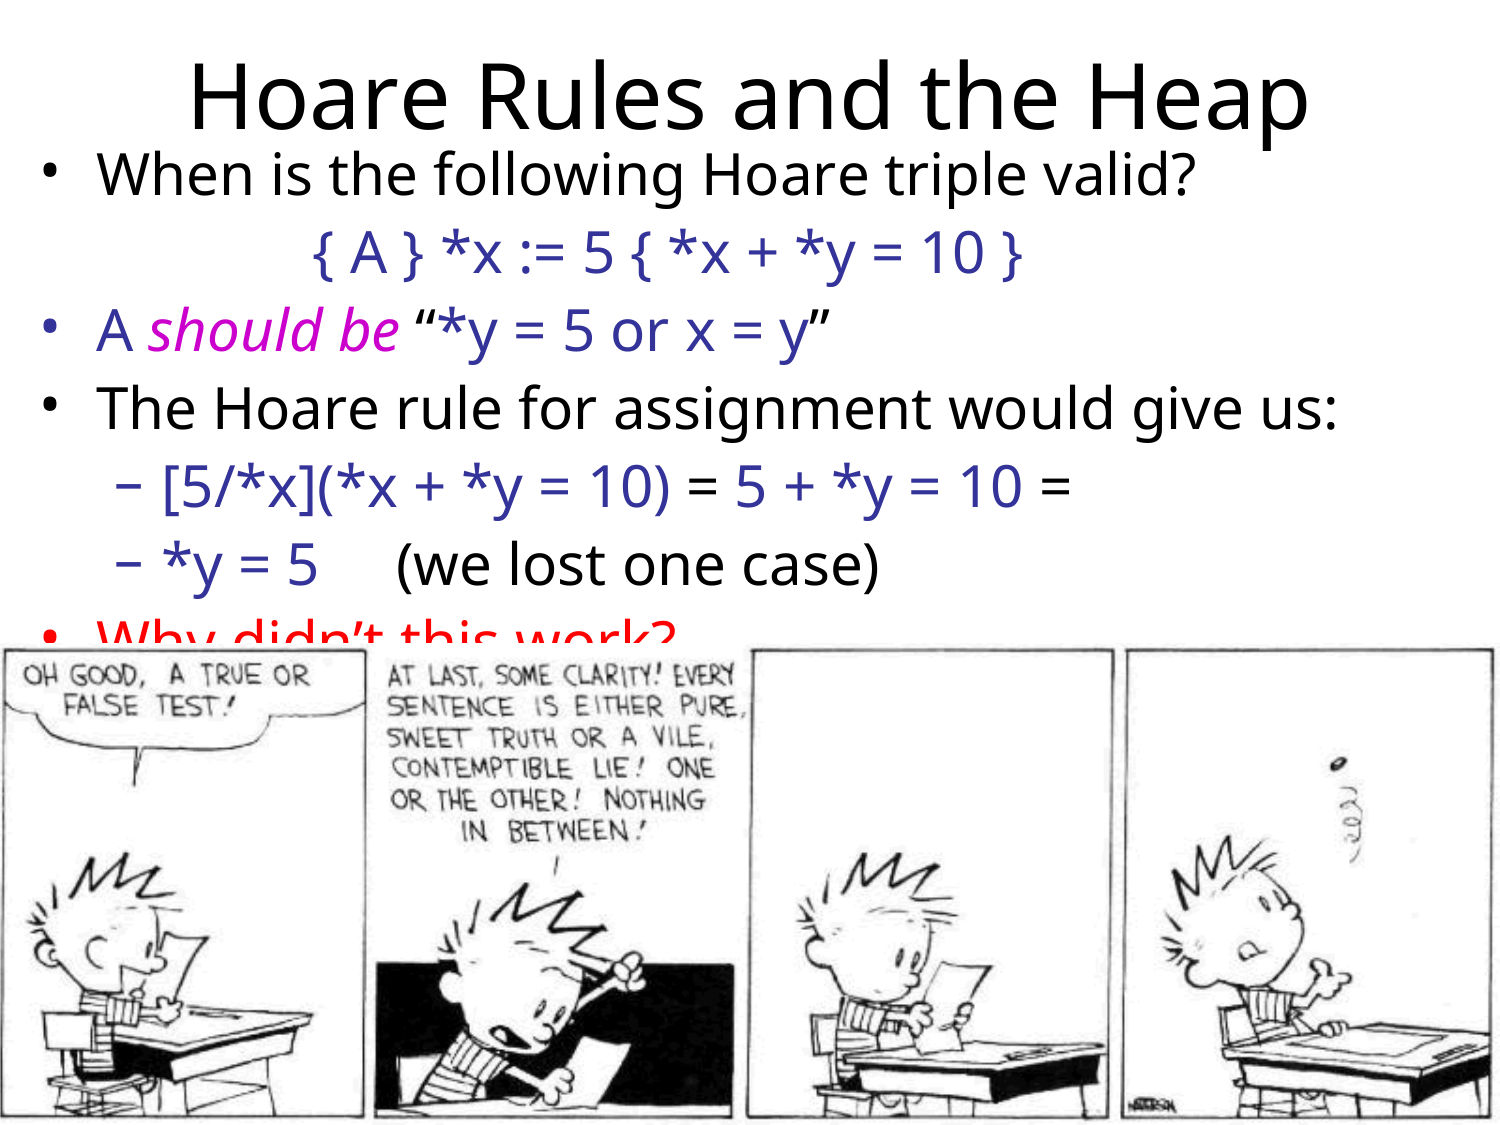

# Hoare Rules and the Heap
When is the following Hoare triple valid?
 { A } *x := 5 { *x + *y = 10 }
A should be “*y = 5 or x = y”
The Hoare rule for assignment would give us:
[5/*x](*x + *y = 10) = 5 + *y = 10 =
*y = 5 (we lost one case)
Why didn’t this work?
41